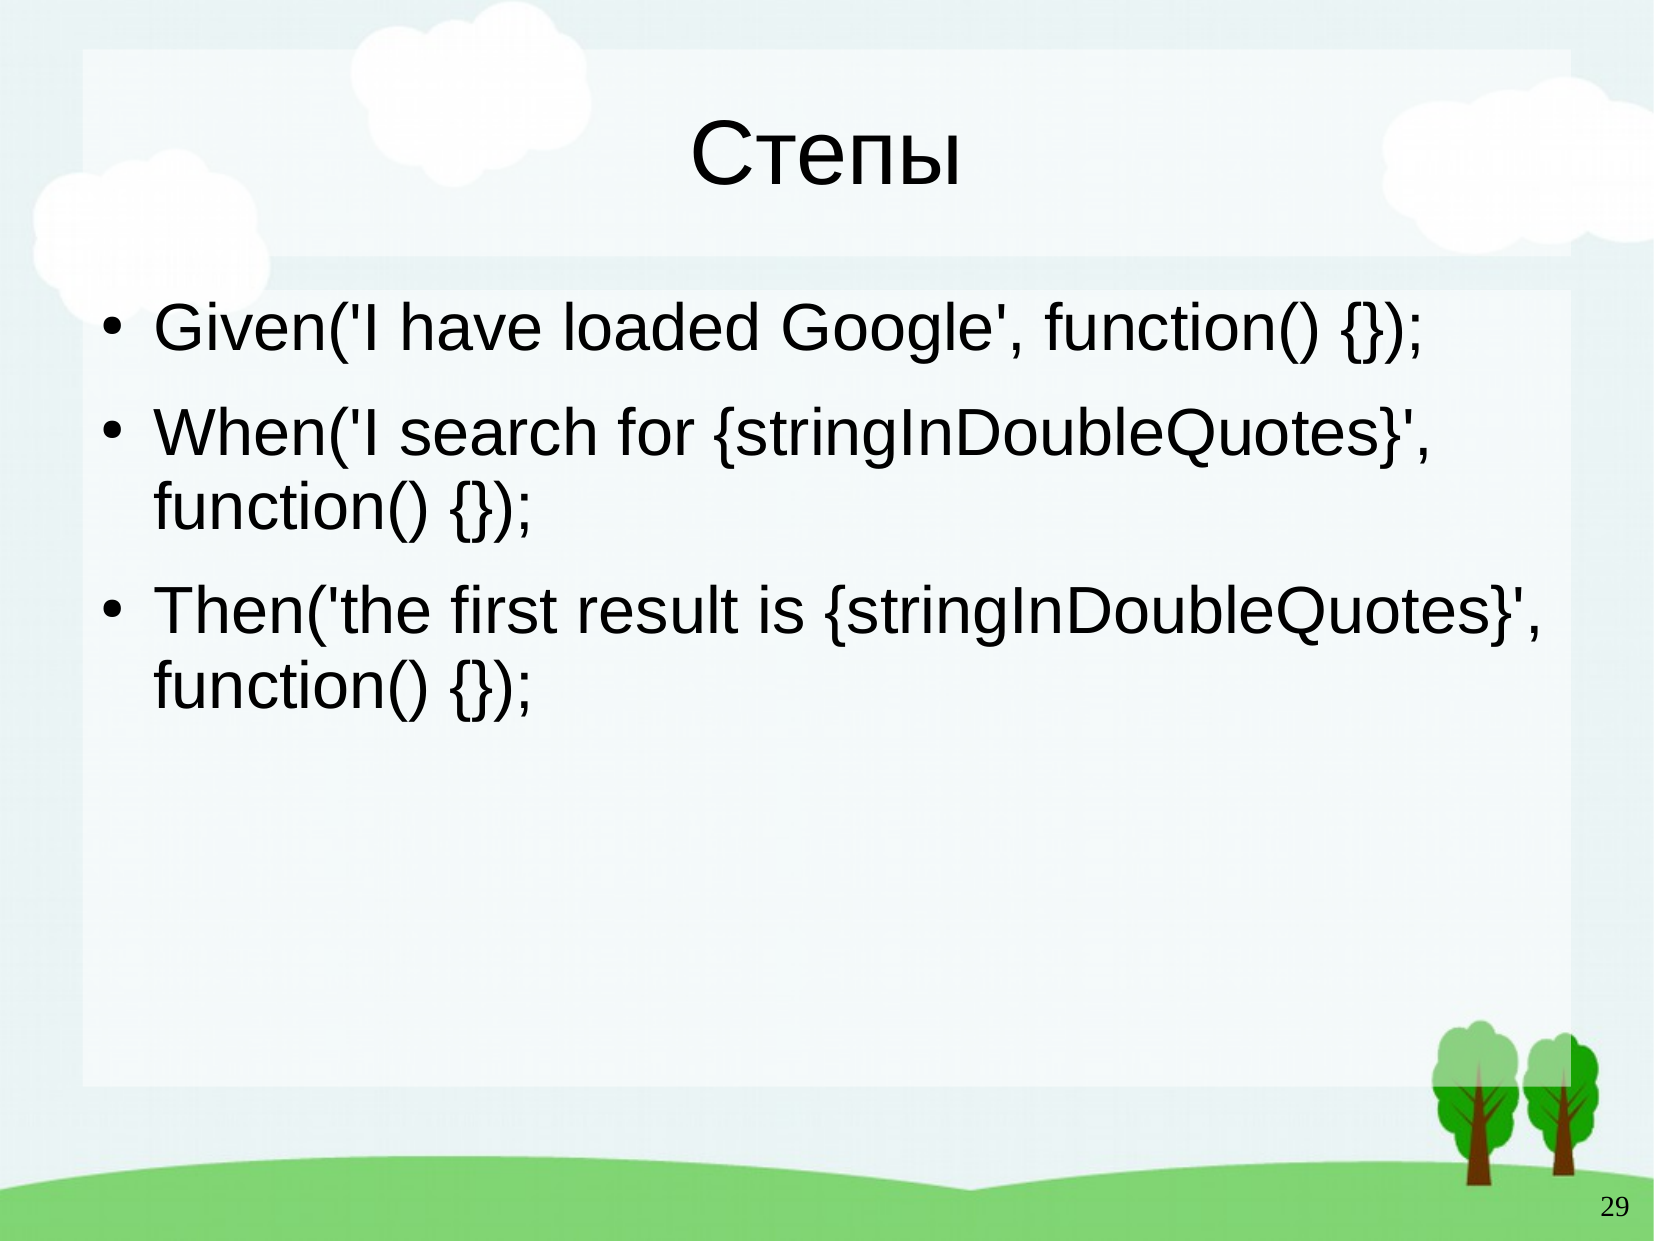

# Степы
Given('I have loaded Google', function() {});
When('I search for {stringInDoubleQuotes}', function() {});
Then('the first result is {stringInDoubleQuotes}', function() {});
29